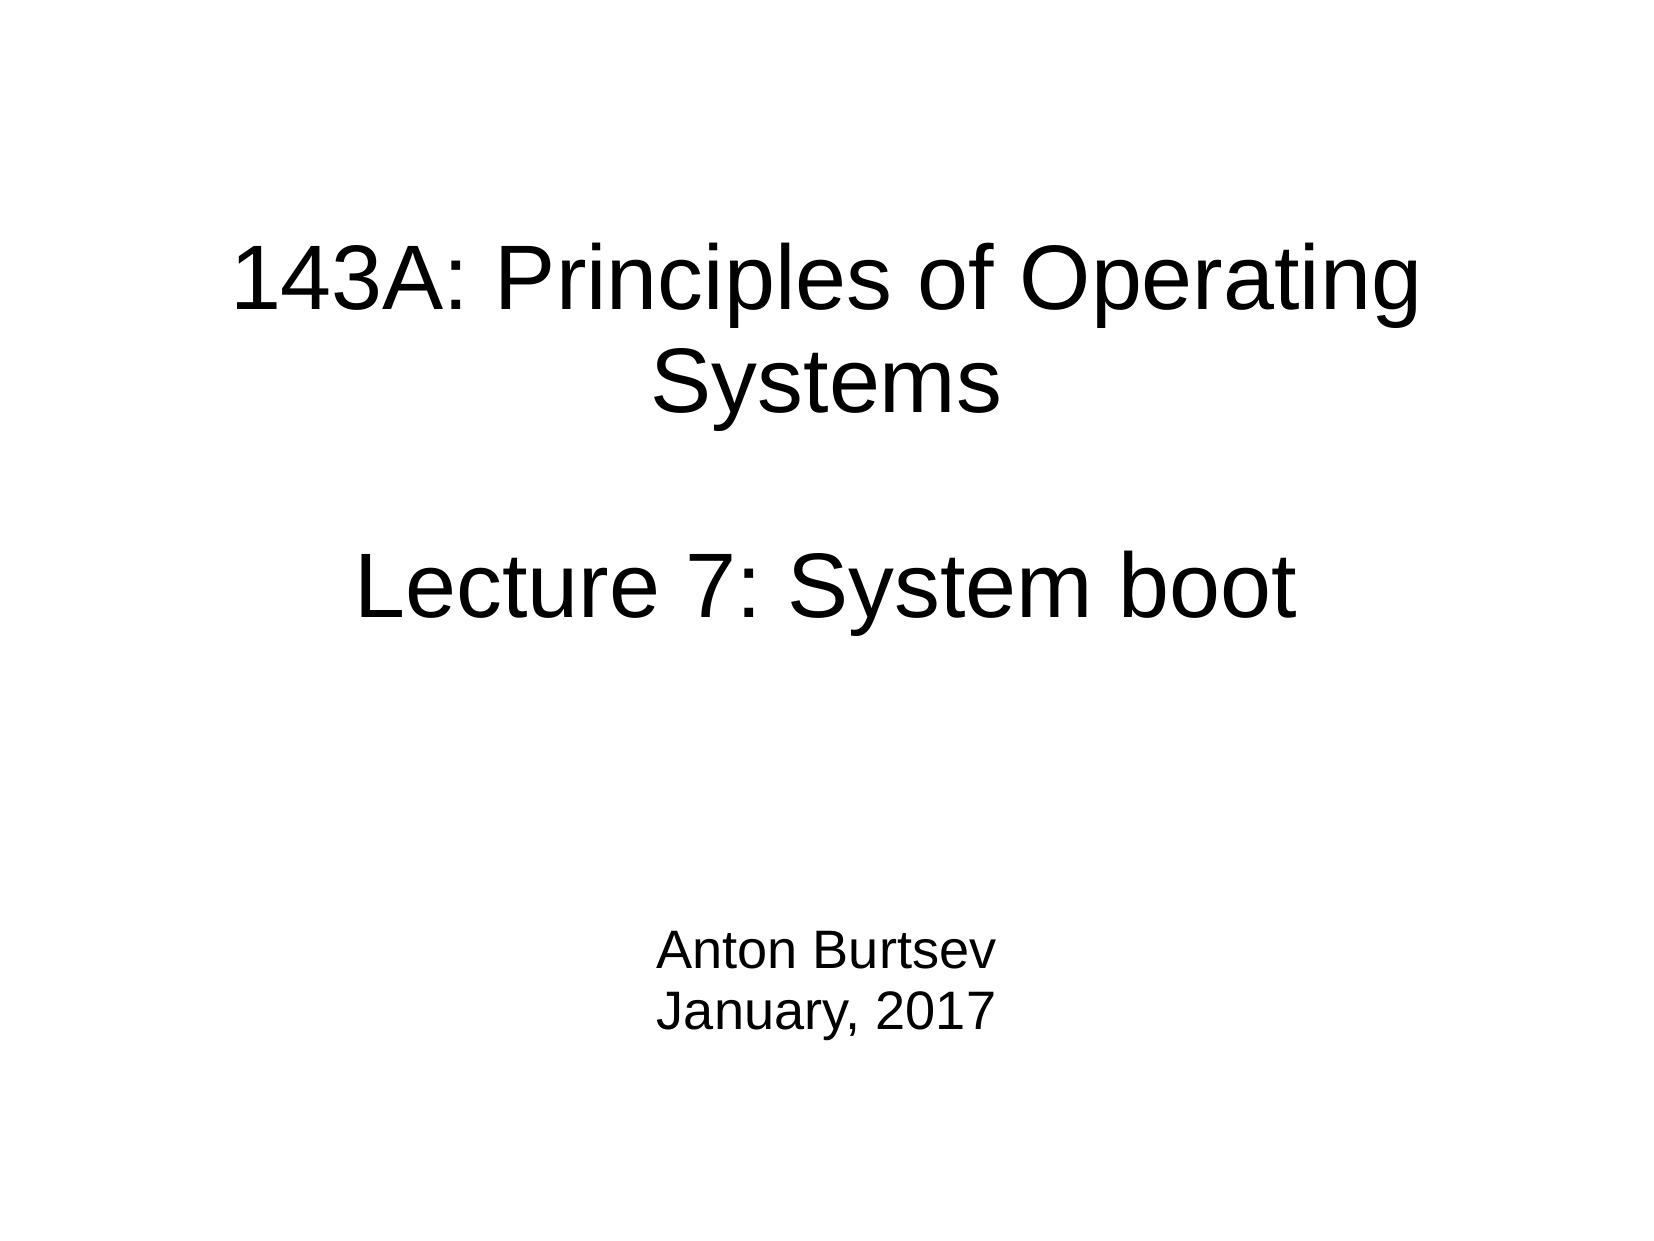

# 143A: Principles of Operating Systems Lecture 7: System boot
Anton Burtsev
January, 2017